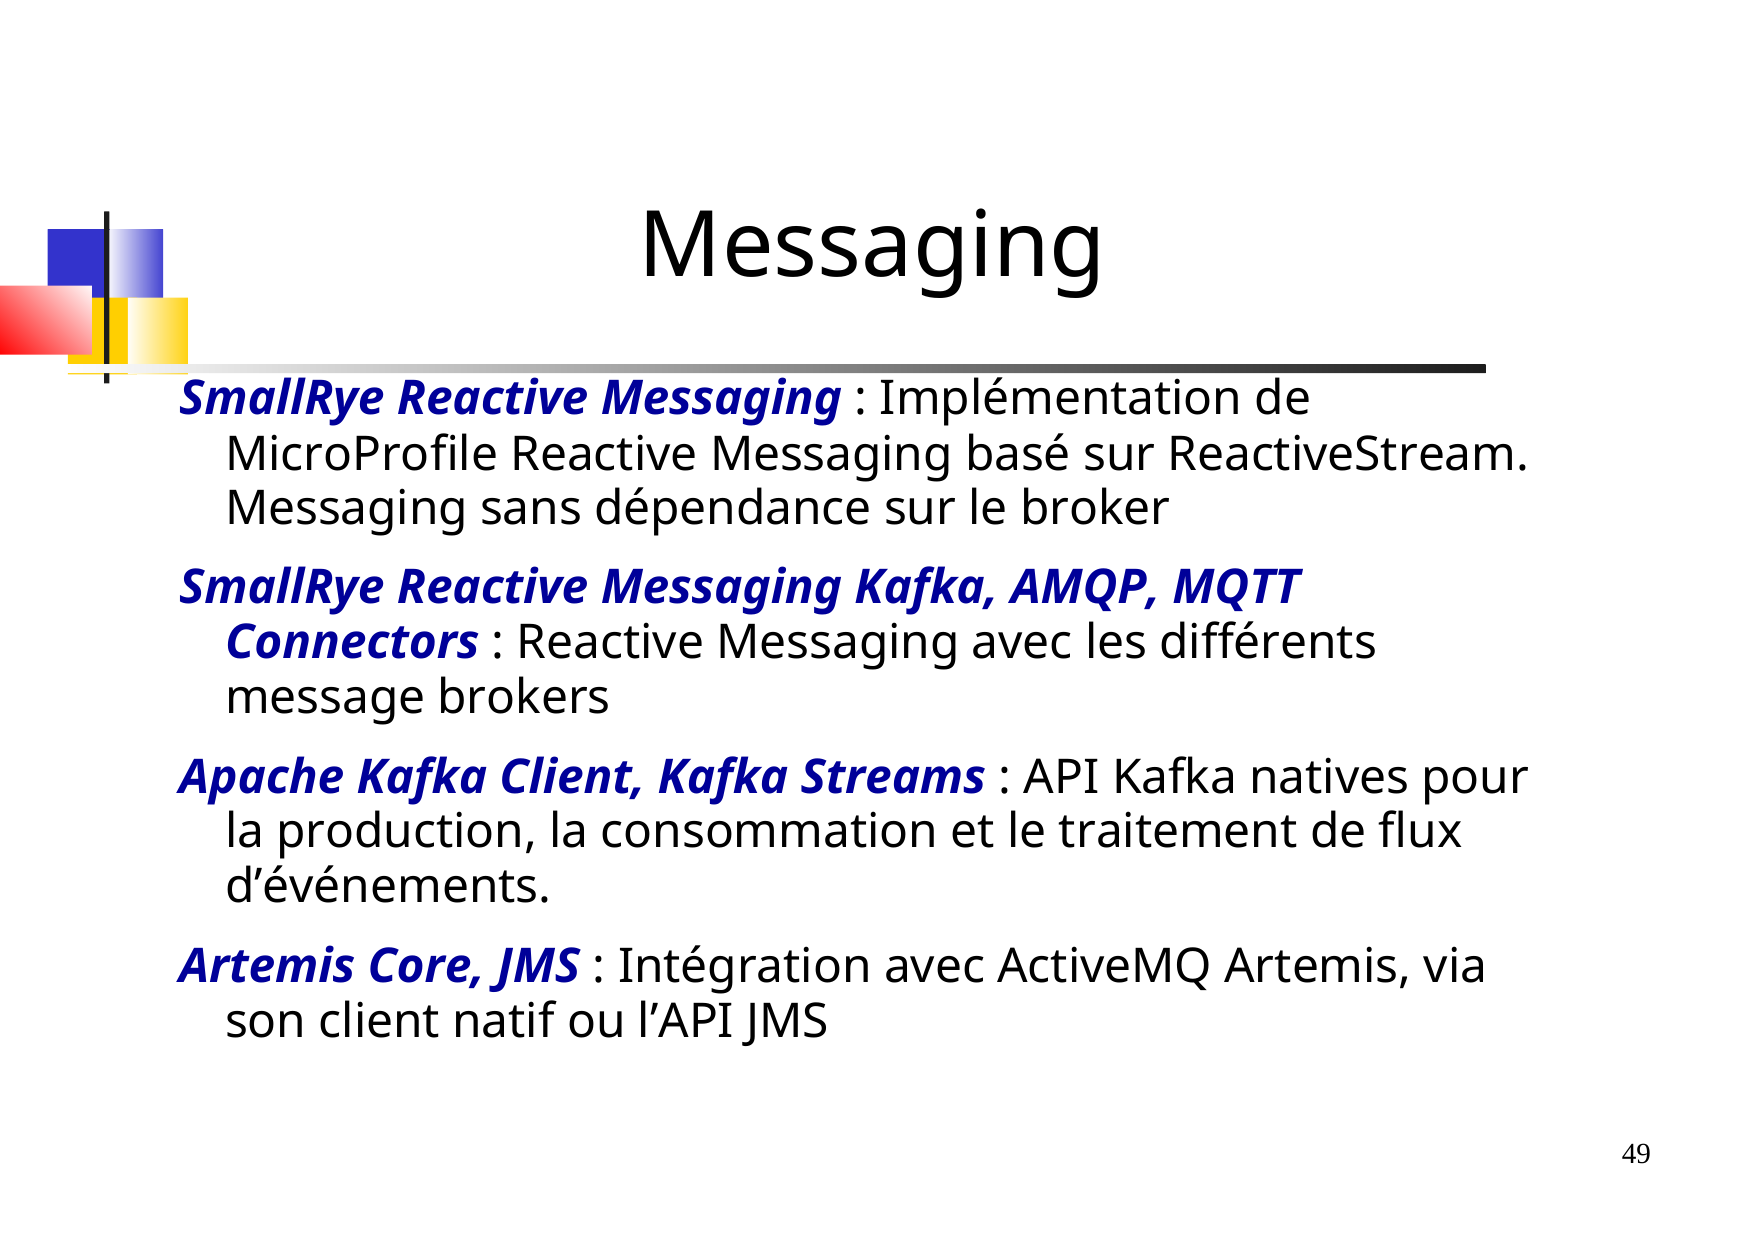

# Messaging
SmallRye Reactive Messaging : Implémentation de MicroProfile Reactive Messaging basé sur ReactiveStream. Messaging sans dépendance sur le broker
SmallRye Reactive Messaging Kafka, AMQP, MQTT Connectors : Reactive Messaging avec les différents message brokers
Apache Kafka Client, Kafka Streams : API Kafka natives pour la production, la consommation et le traitement de flux d’événements.
Artemis Core, JMS : Intégration avec ActiveMQ Artemis, via son client natif ou l’API JMS